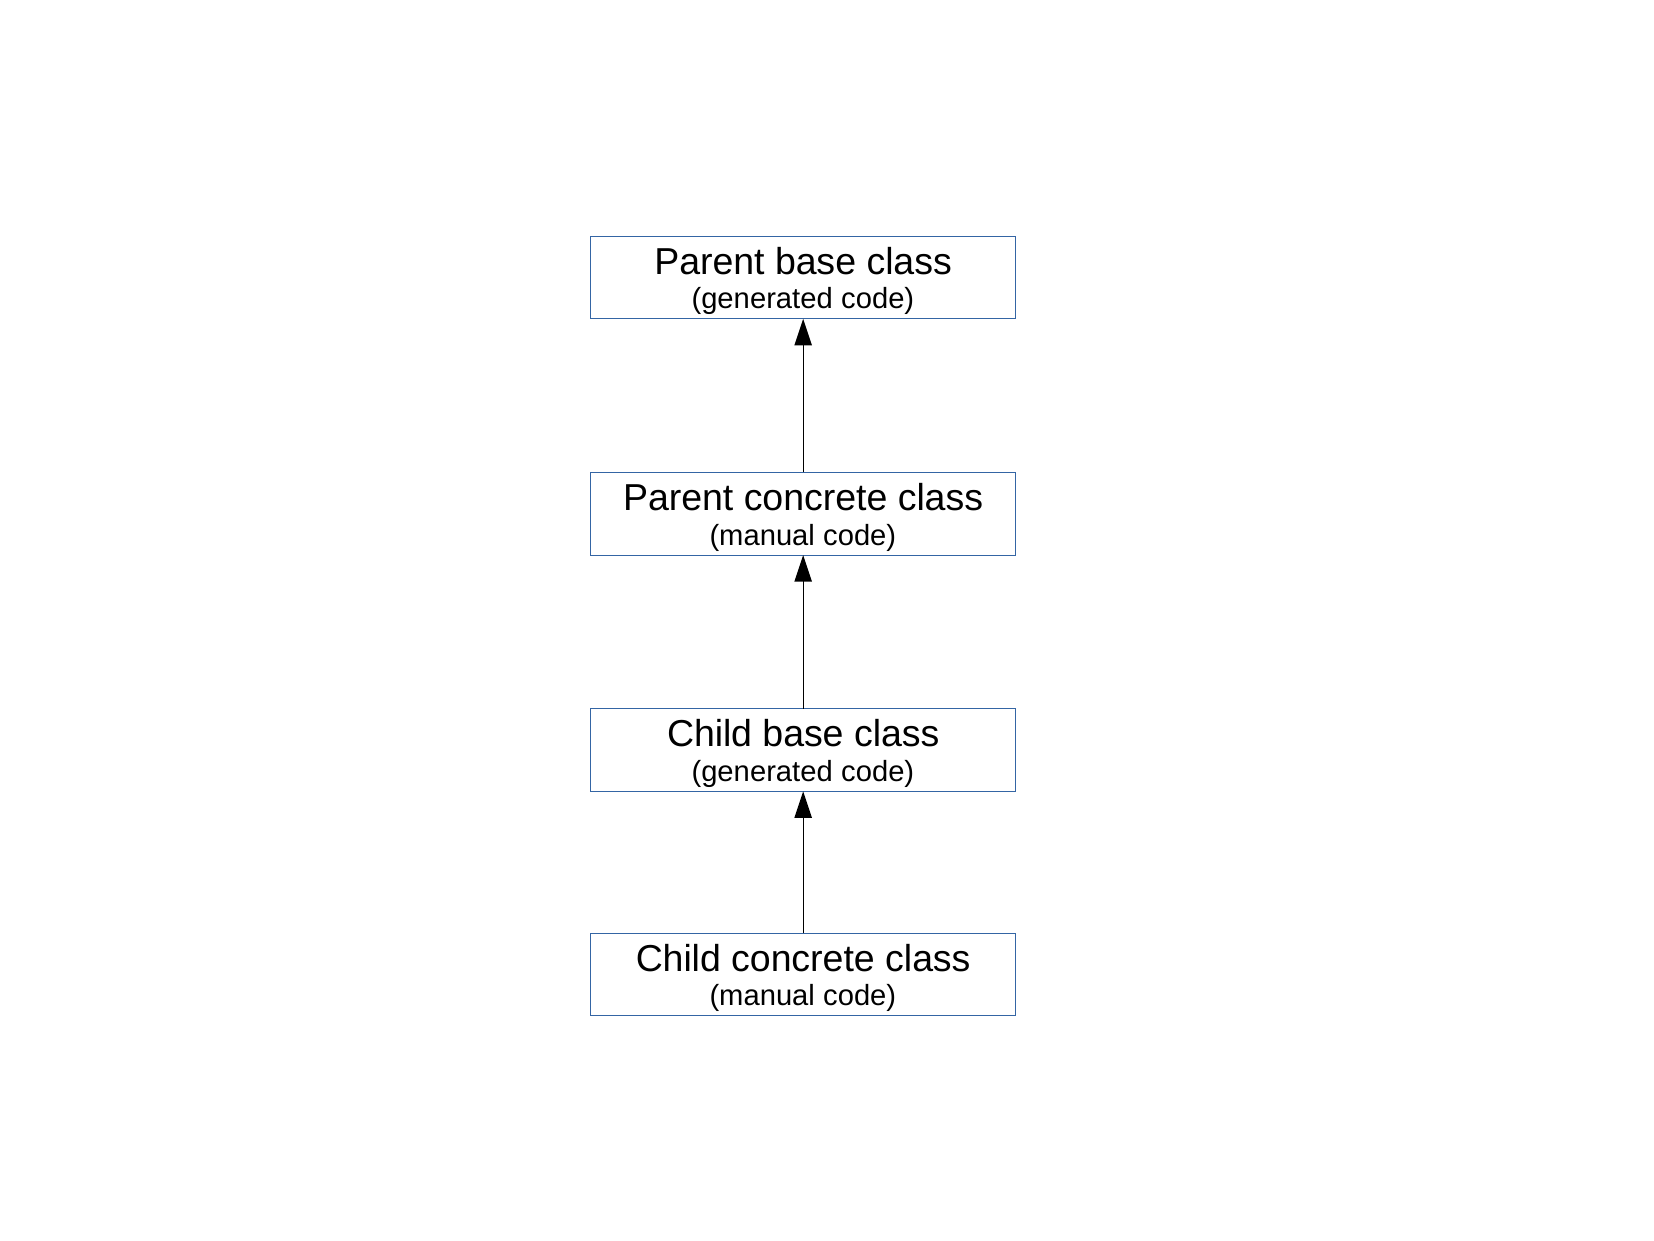

Parent base class
(generated code)
Parent concrete class
(manual code)
Child base class
(generated code)
Child concrete class
(manual code)